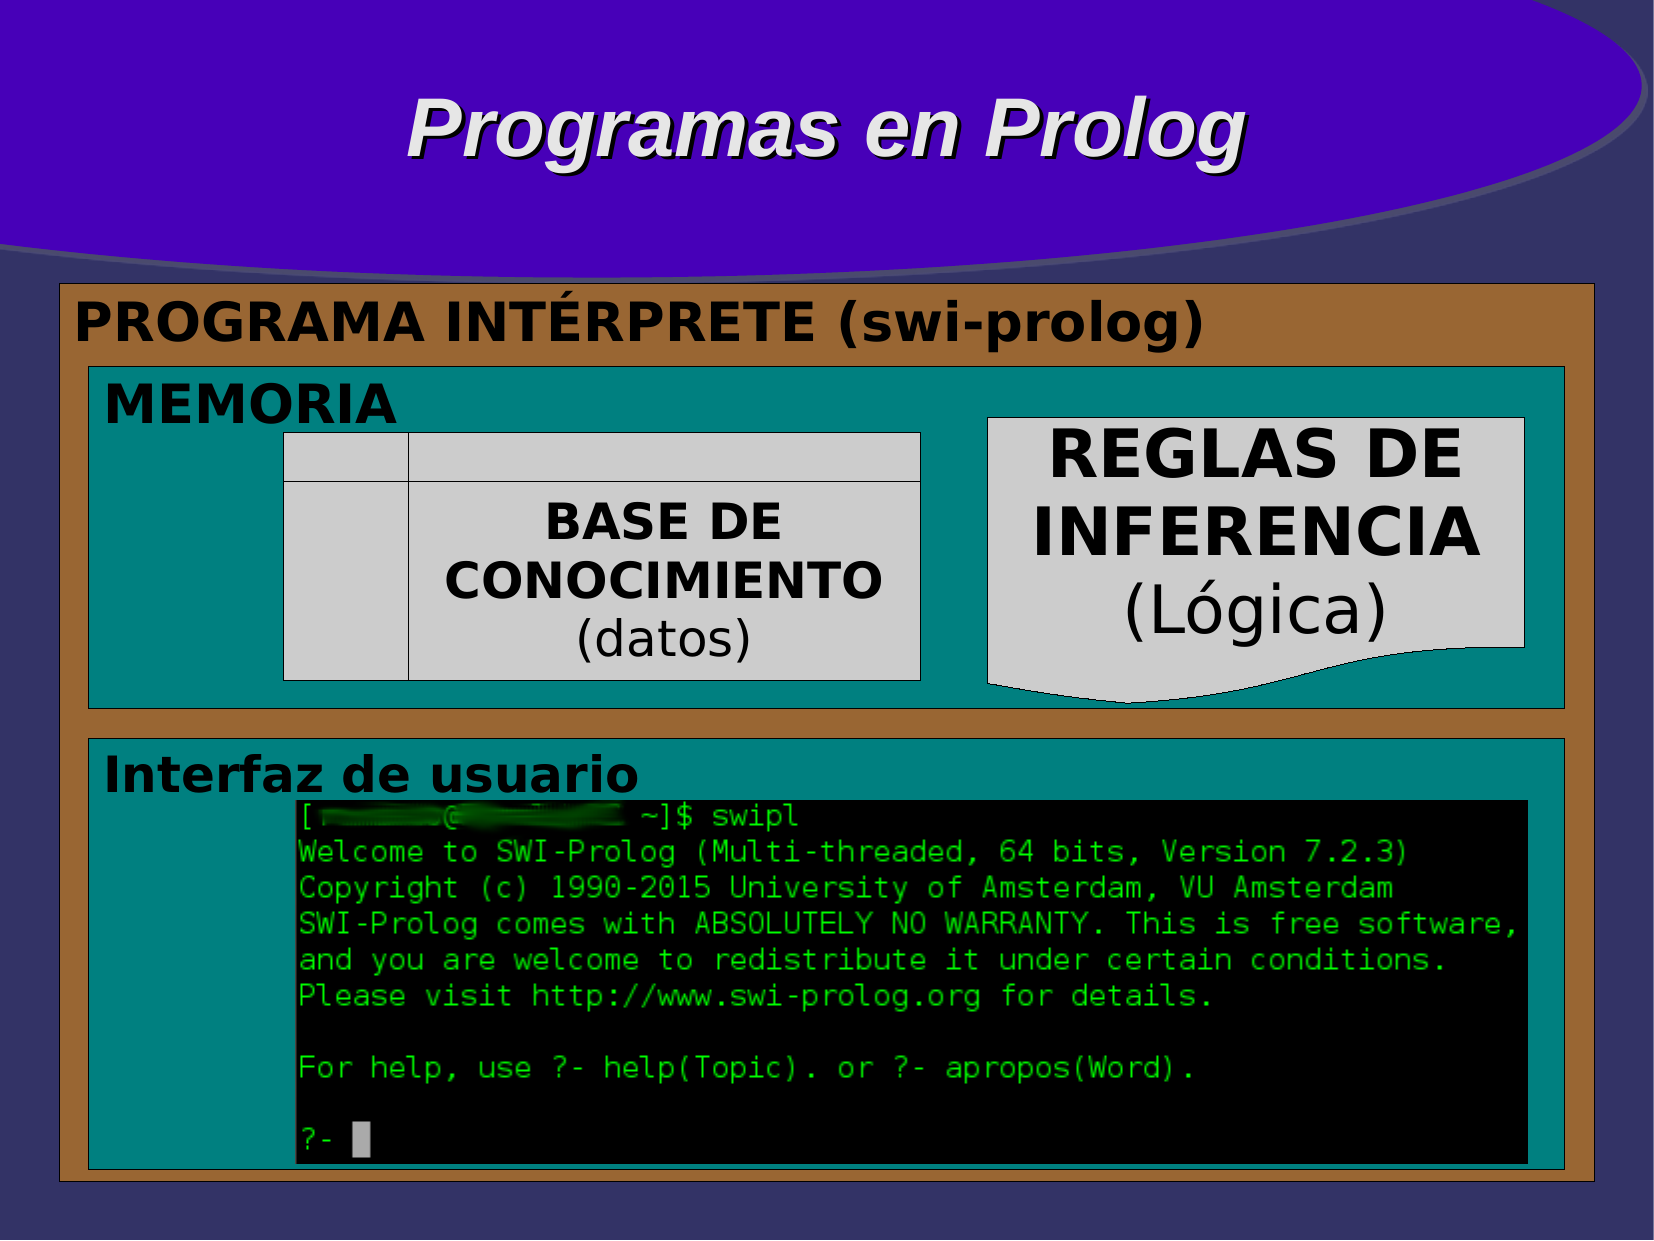

# Programas en Prolog
PROGRAMA INTÉRPRETE (swi-prolog)
MEMORIA
REGLAS DE
INFERENCIA
(Lógica)
BASE DE
CONOCIMIENTO
(datos)
Interfaz de usuario